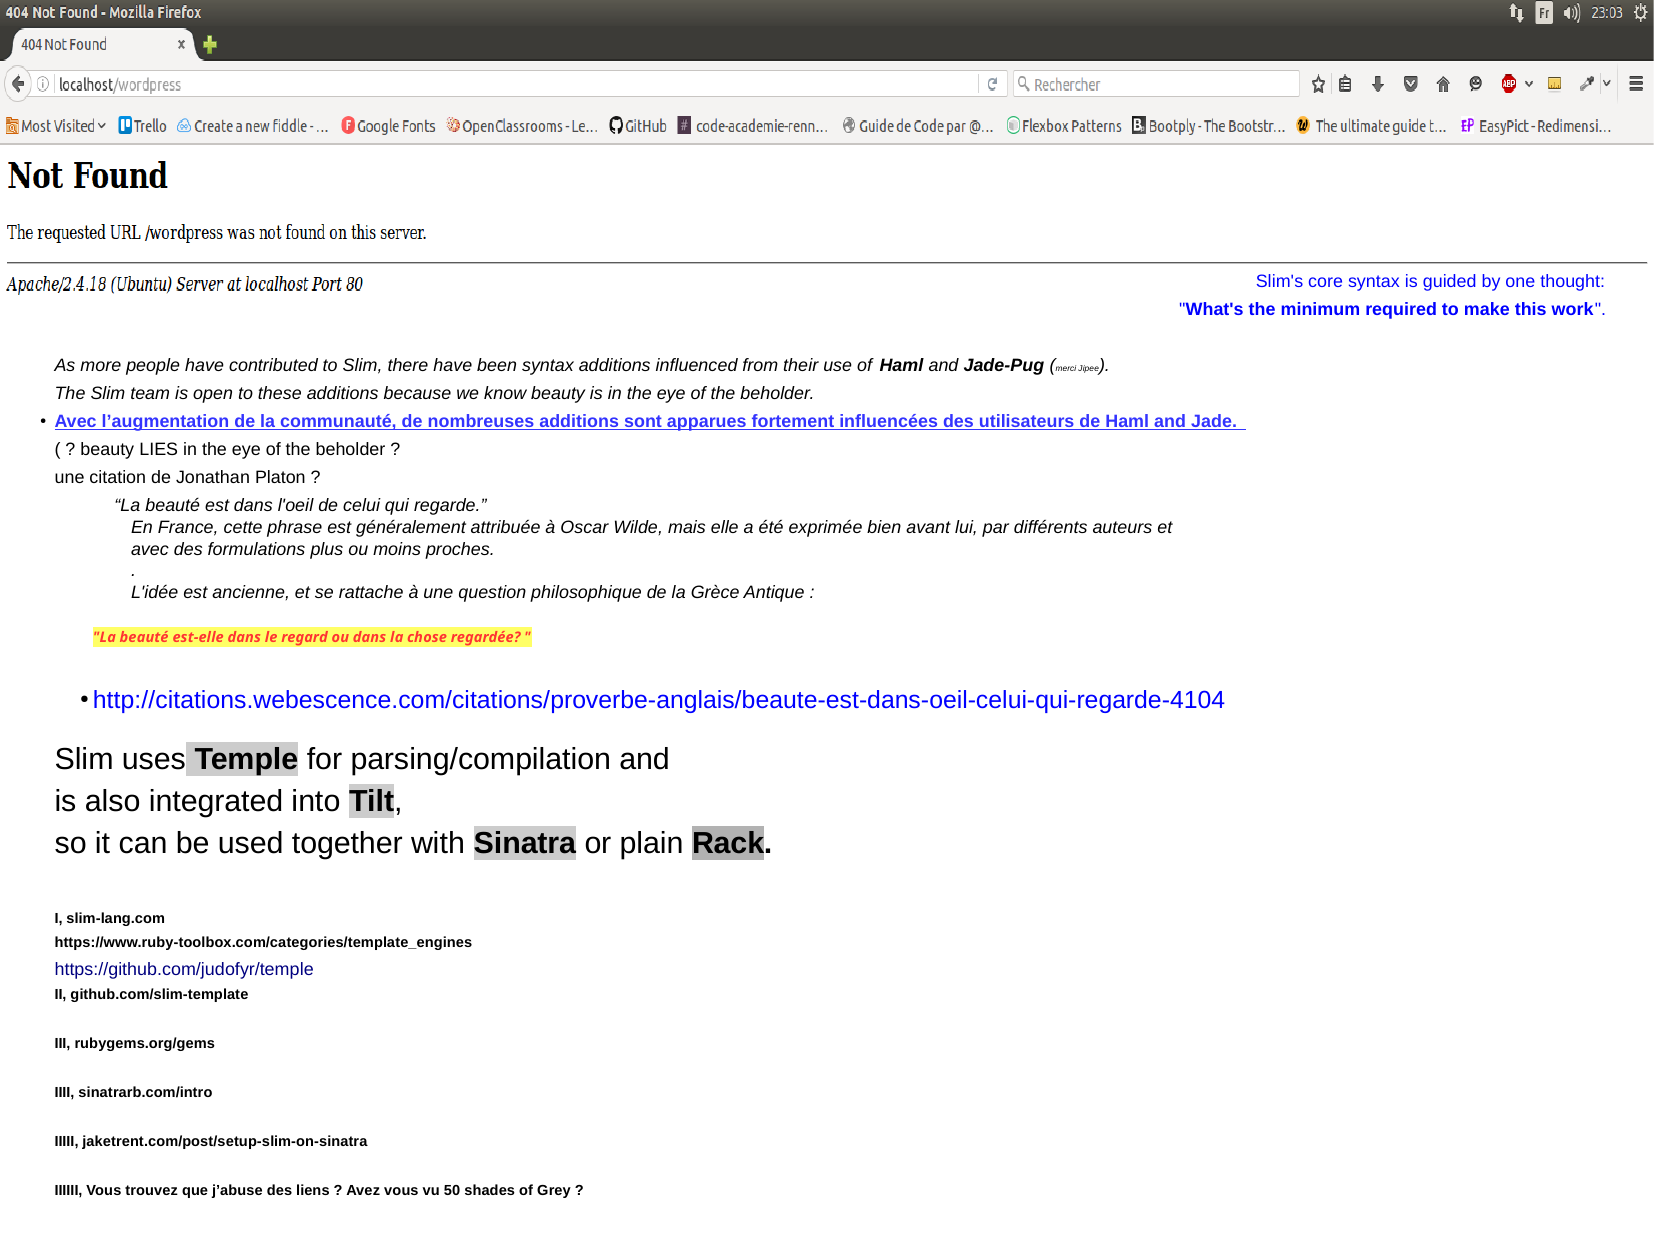

# Slim's core syntax is guided by one thought:
 "What's the minimum required to make this work".
As more people have contributed to Slim, there have been syntax additions influenced from their use of Haml and Jade-Pug (merci Jipee).
The Slim team is open to these additions because we know beauty is in the eye of the beholder.
Avec l’augmentation de la communauté, de nombreuses additions sont apparues fortement influencées des utilisateurs de Haml and Jade.
( ? beauty LIES in the eye of the beholder ?
une citation de Jonathan Platon ?
 		“La beauté est dans l'oeil de celui qui regarde.”
En France, cette phrase est généralement attribuée à Oscar Wilde, mais elle a été exprimée bien avant lui, par différents auteurs et
avec des formulations plus ou moins proches.
.
L'idée est ancienne, et se rattache à une question philosophique de la Grèce Antique :
"La beauté est-elle dans le regard ou dans la chose regardée? "
http://citations.webescence.com/citations/proverbe-anglais/beaute-est-dans-oeil-celui-qui-regarde-4104
Slim uses Temple for parsing/compilation and
is also integrated into Tilt,
so it can be used together with Sinatra or plain Rack.
I, slim-lang.com
https://www.ruby-toolbox.com/categories/template_engines
https://github.com/judofyr/temple
II, github.com/slim-template
III, rubygems.org/gems
IIII, sinatrarb.com/intro
IIIII, jaketrent.com/post/setup-slim-on-sinatra
IIIIII, Vous trouvez que j’abuse des liens ? Avez vous vu 50 shades of Grey ?